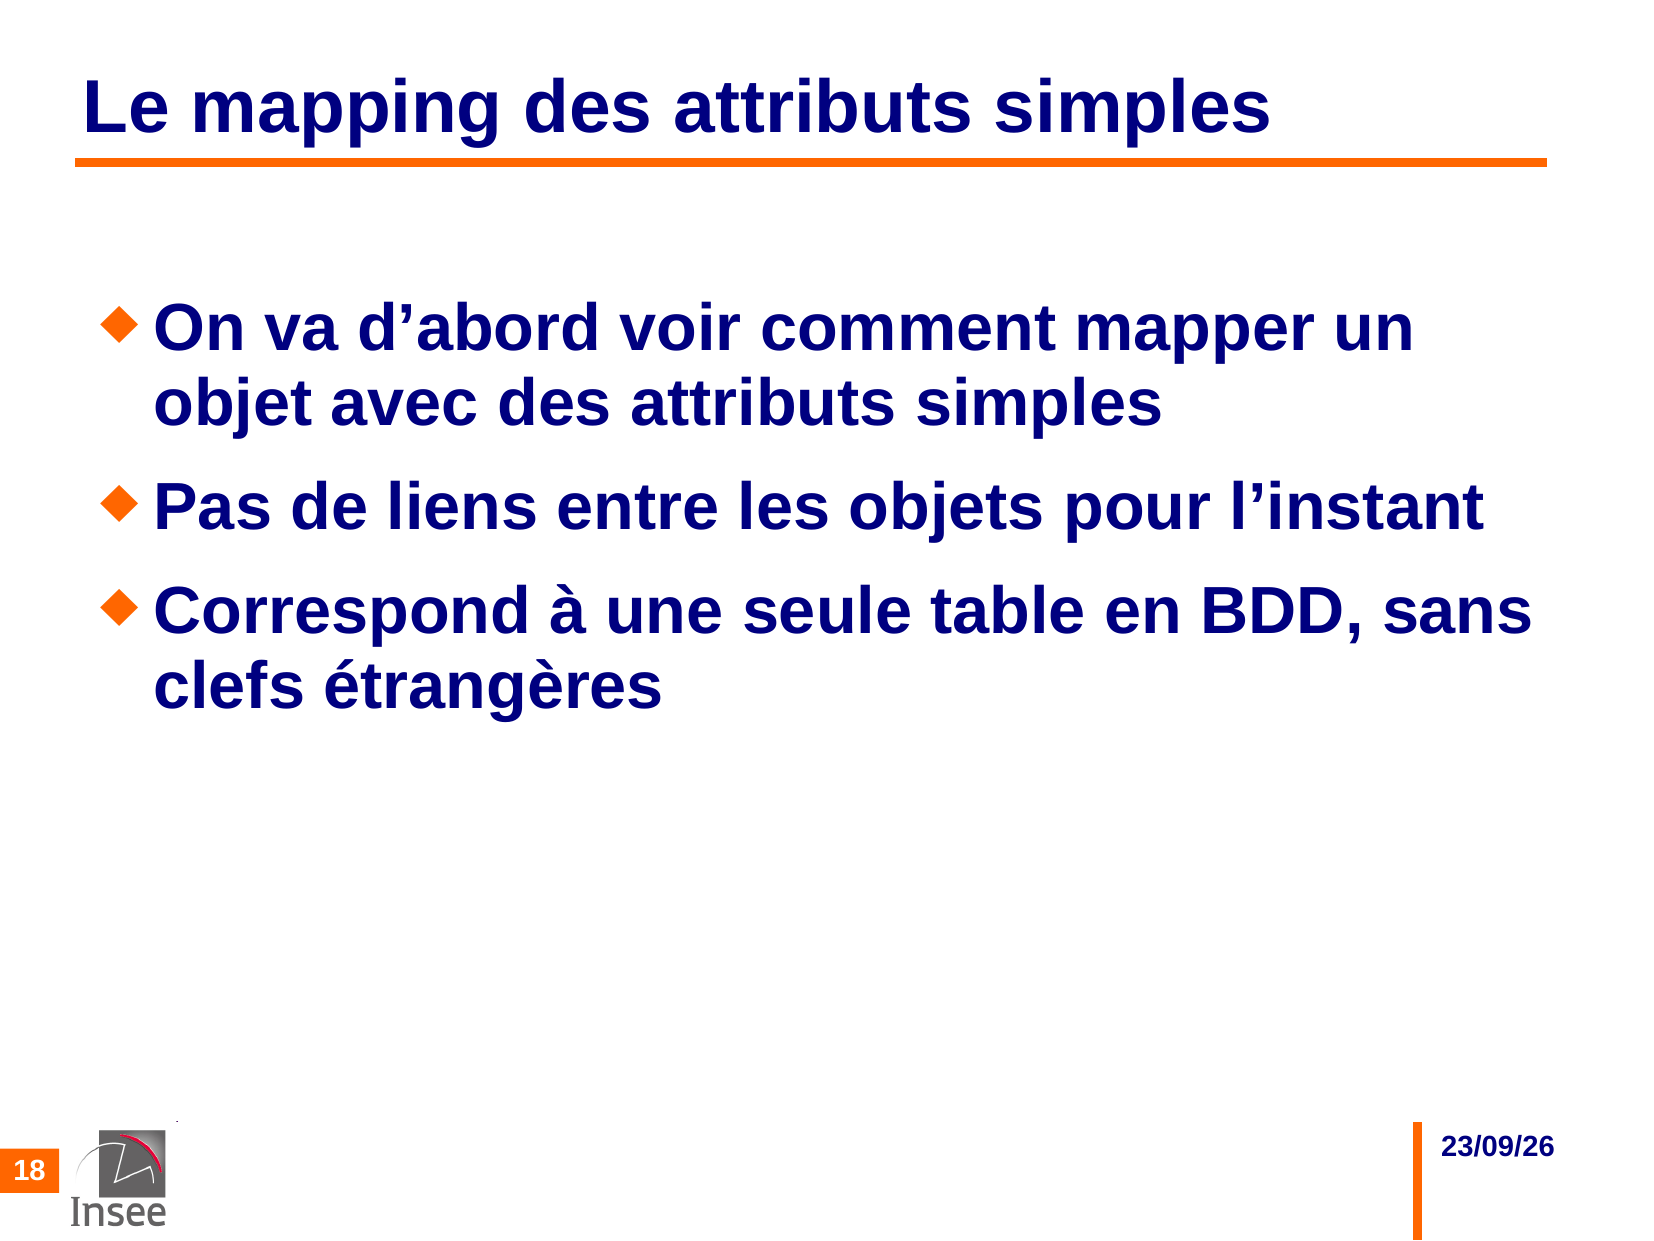

# Le mapping des attributs simples
On va d’abord voir comment mapper un objet avec des attributs simples
Pas de liens entre les objets pour l’instant
Correspond à une seule table en BDD, sans clefs étrangères
18